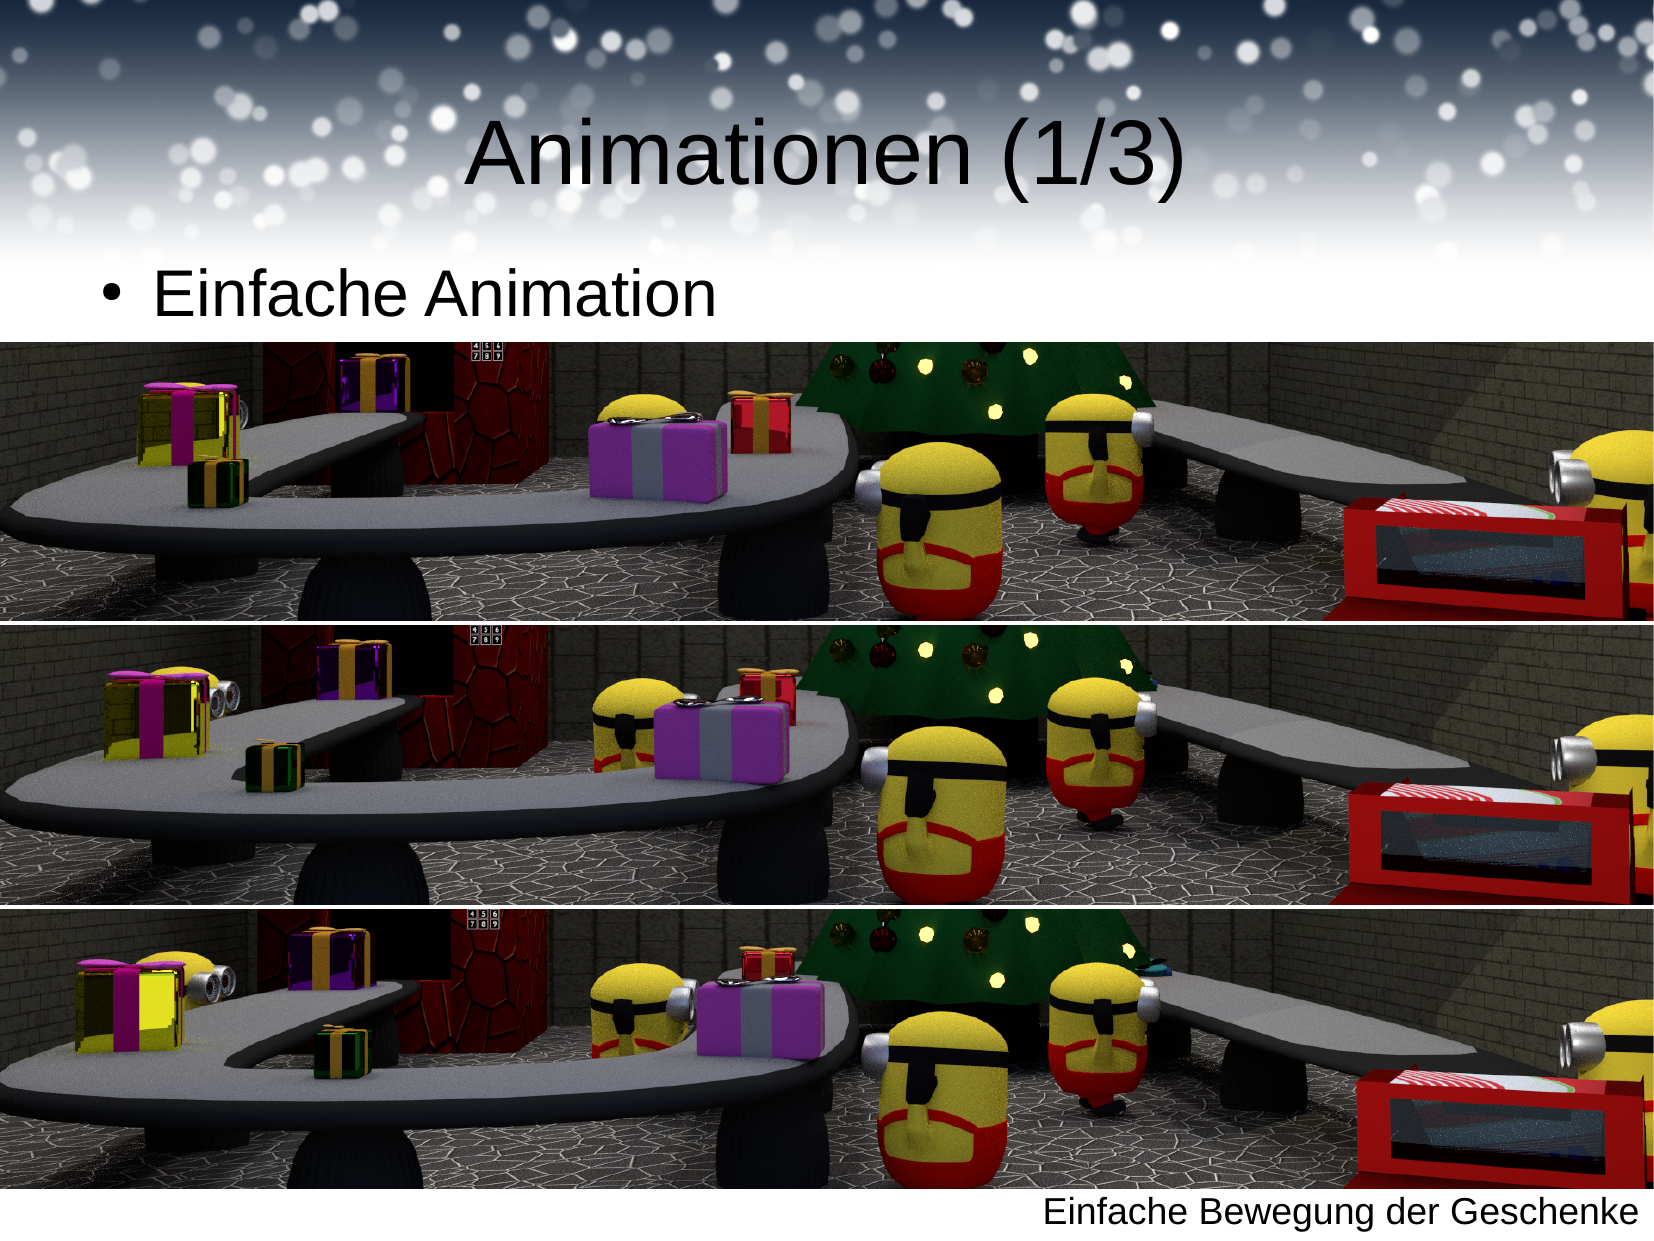

# Animationen (1/3)
Einfache Animation
Einfache Bewegung der Geschenke